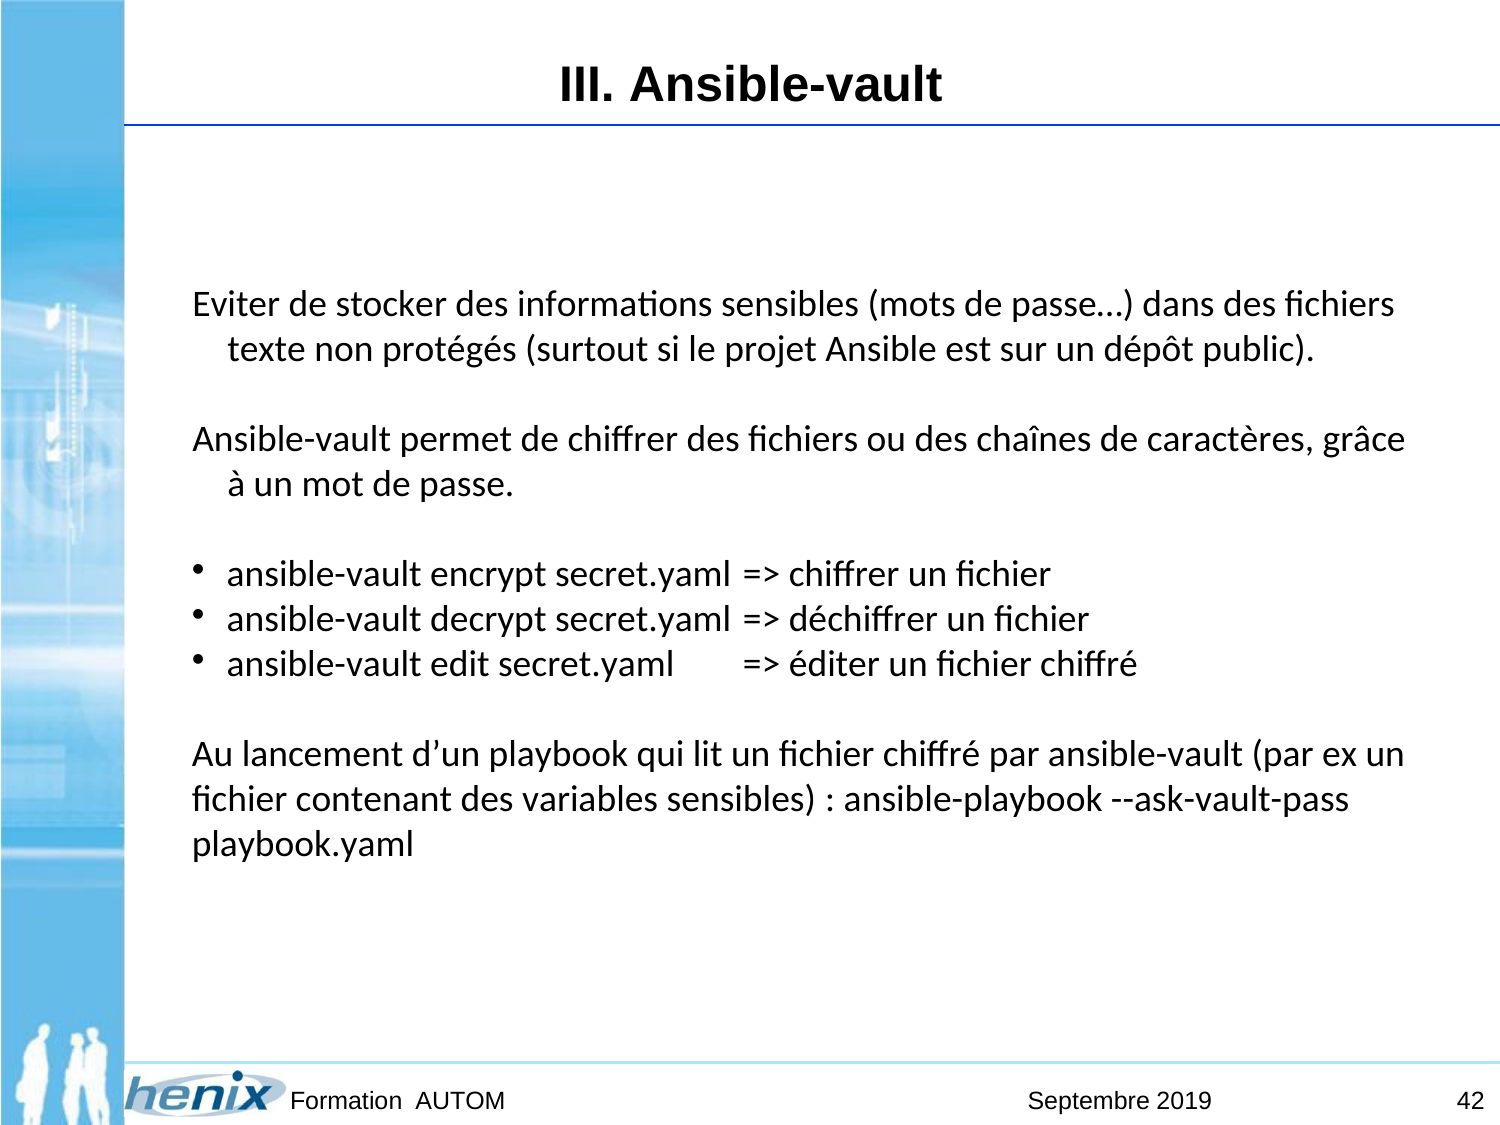

III. Ansible-vault
Eviter de stocker des informations sensibles (mots de passe…) dans des fichiers texte non protégés (surtout si le projet Ansible est sur un dépôt public).
Ansible-vault permet de chiffrer des fichiers ou des chaînes de caractères, grâce à un mot de passe.
ansible-vault encrypt secret.yaml	=> chiffrer un fichier
ansible-vault decrypt secret.yaml	=> déchiffrer un fichier
ansible-vault edit secret.yaml	=> éditer un fichier chiffré
Au lancement d’un playbook qui lit un fichier chiffré par ansible-vault (par ex un fichier contenant des variables sensibles) : ansible-playbook --ask-vault-pass playbook.yaml
Formation AUTOM
Septembre 2019